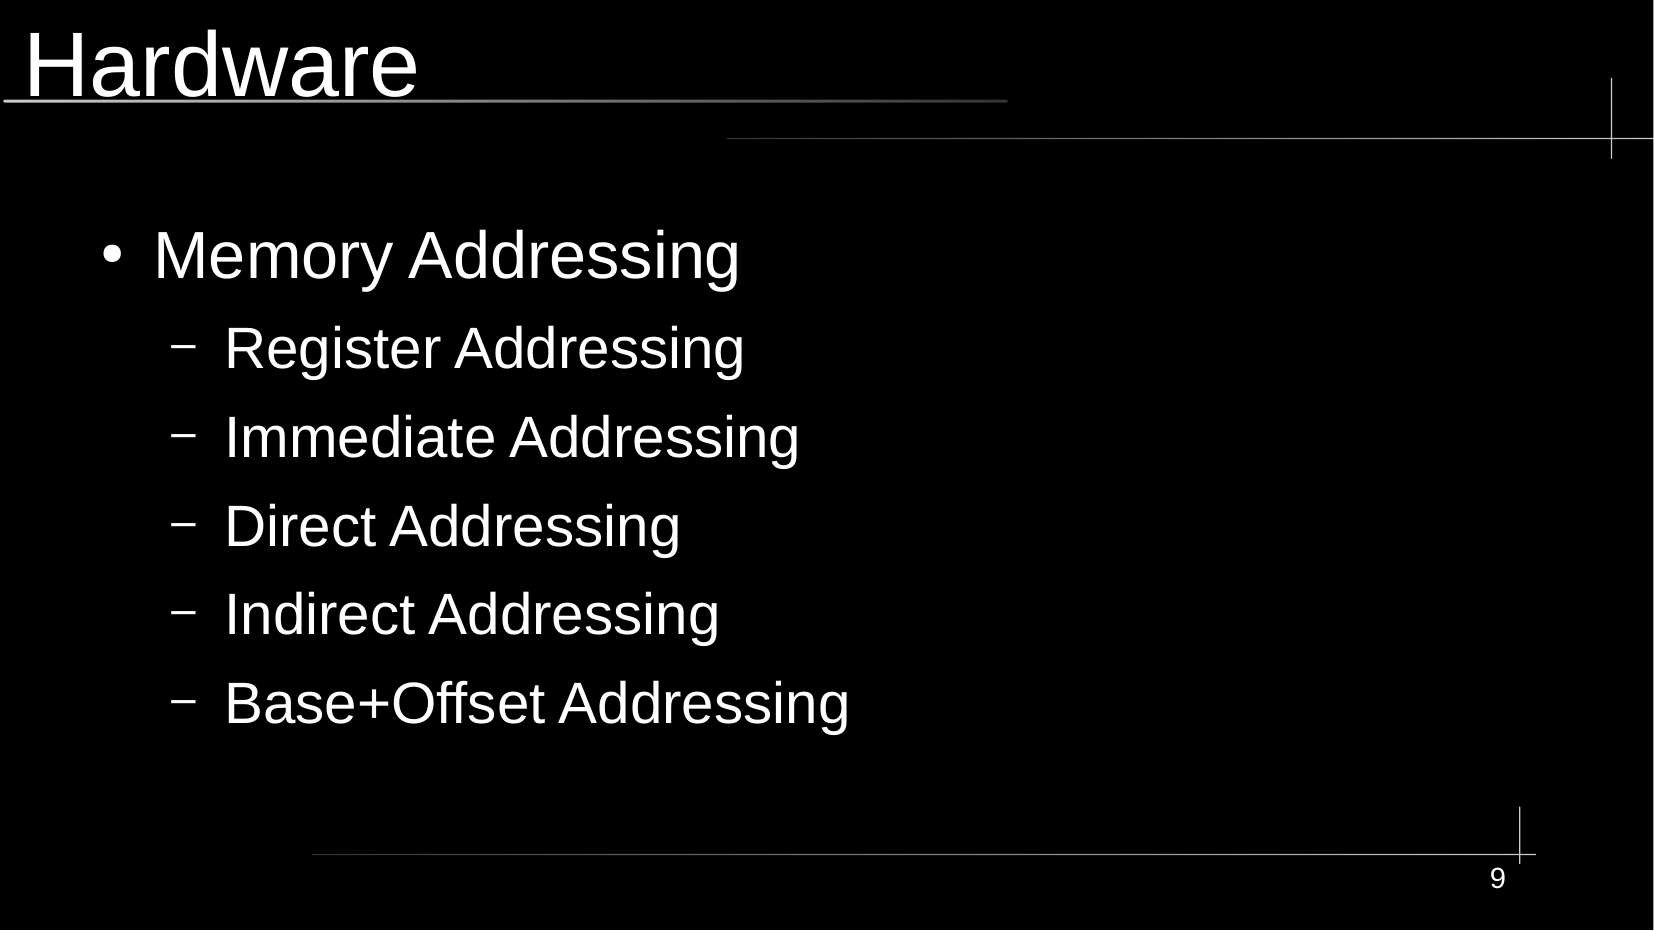

# Hardware
Memory Addressing
Register Addressing
Immediate Addressing
Direct Addressing
Indirect Addressing
Base+Offset Addressing
9